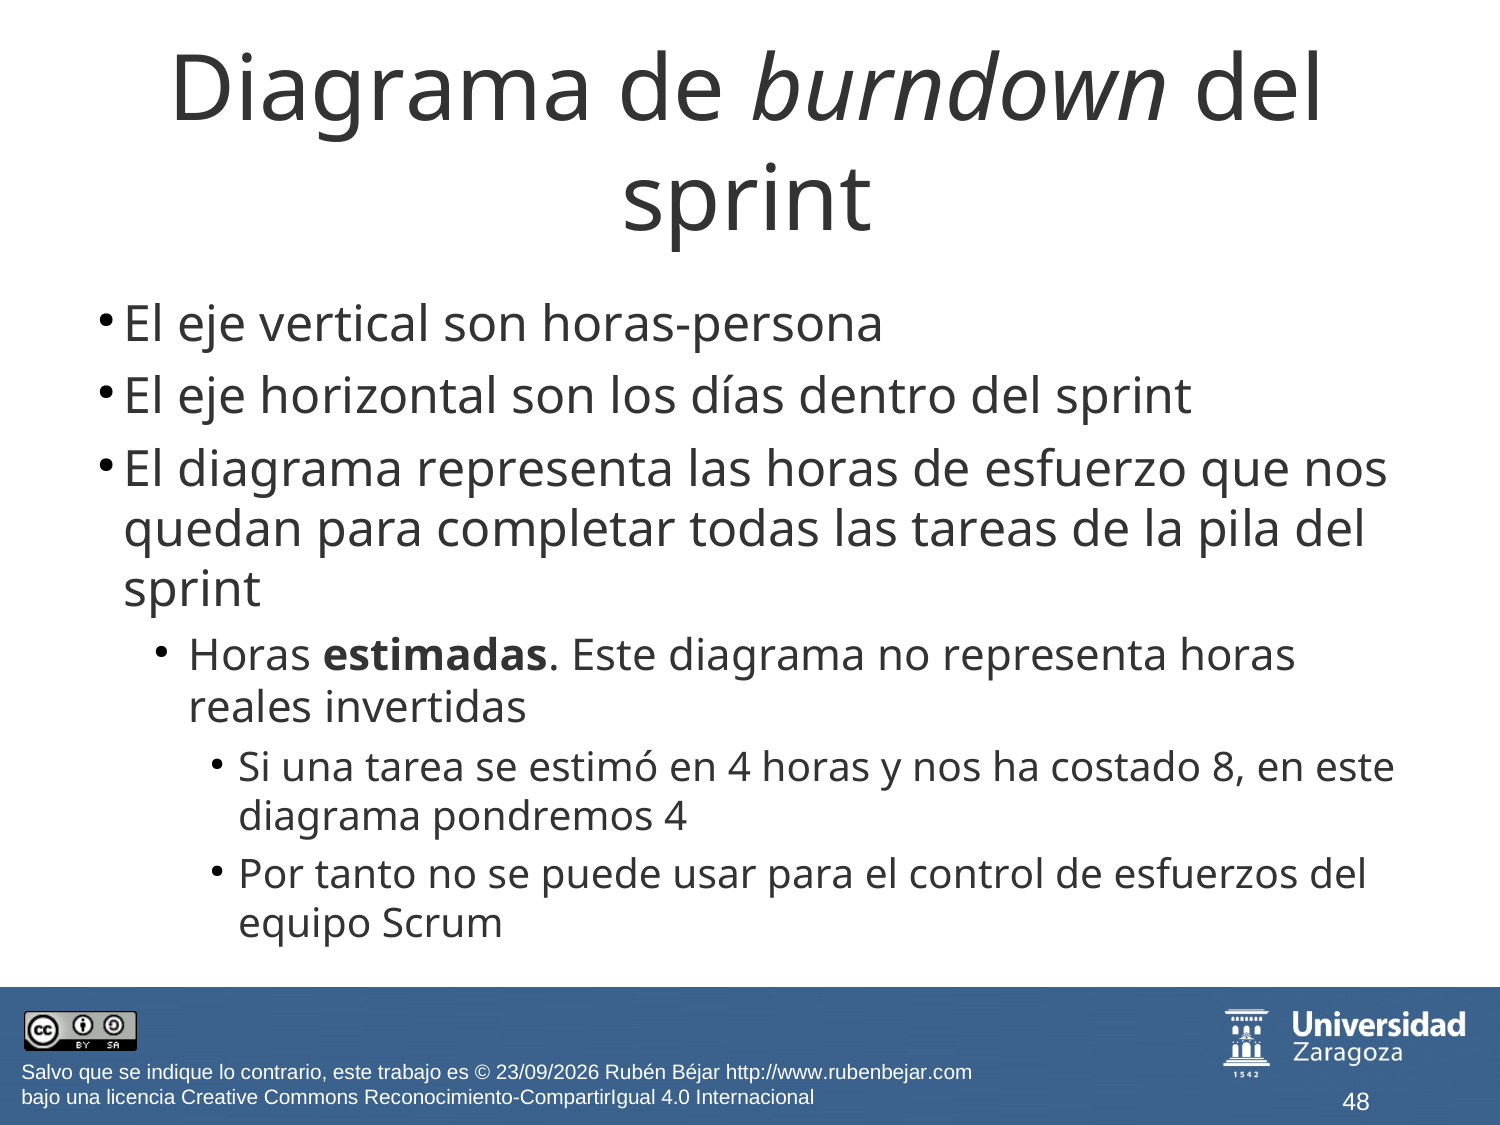

# Diagrama de burndown del sprint
El eje vertical son horas-persona
El eje horizontal son los días dentro del sprint
El diagrama representa las horas de esfuerzo que nos quedan para completar todas las tareas de la pila del sprint
Horas estimadas. Este diagrama no representa horas reales invertidas
Si una tarea se estimó en 4 horas y nos ha costado 8, en este diagrama pondremos 4
Por tanto no se puede usar para el control de esfuerzos del equipo Scrum